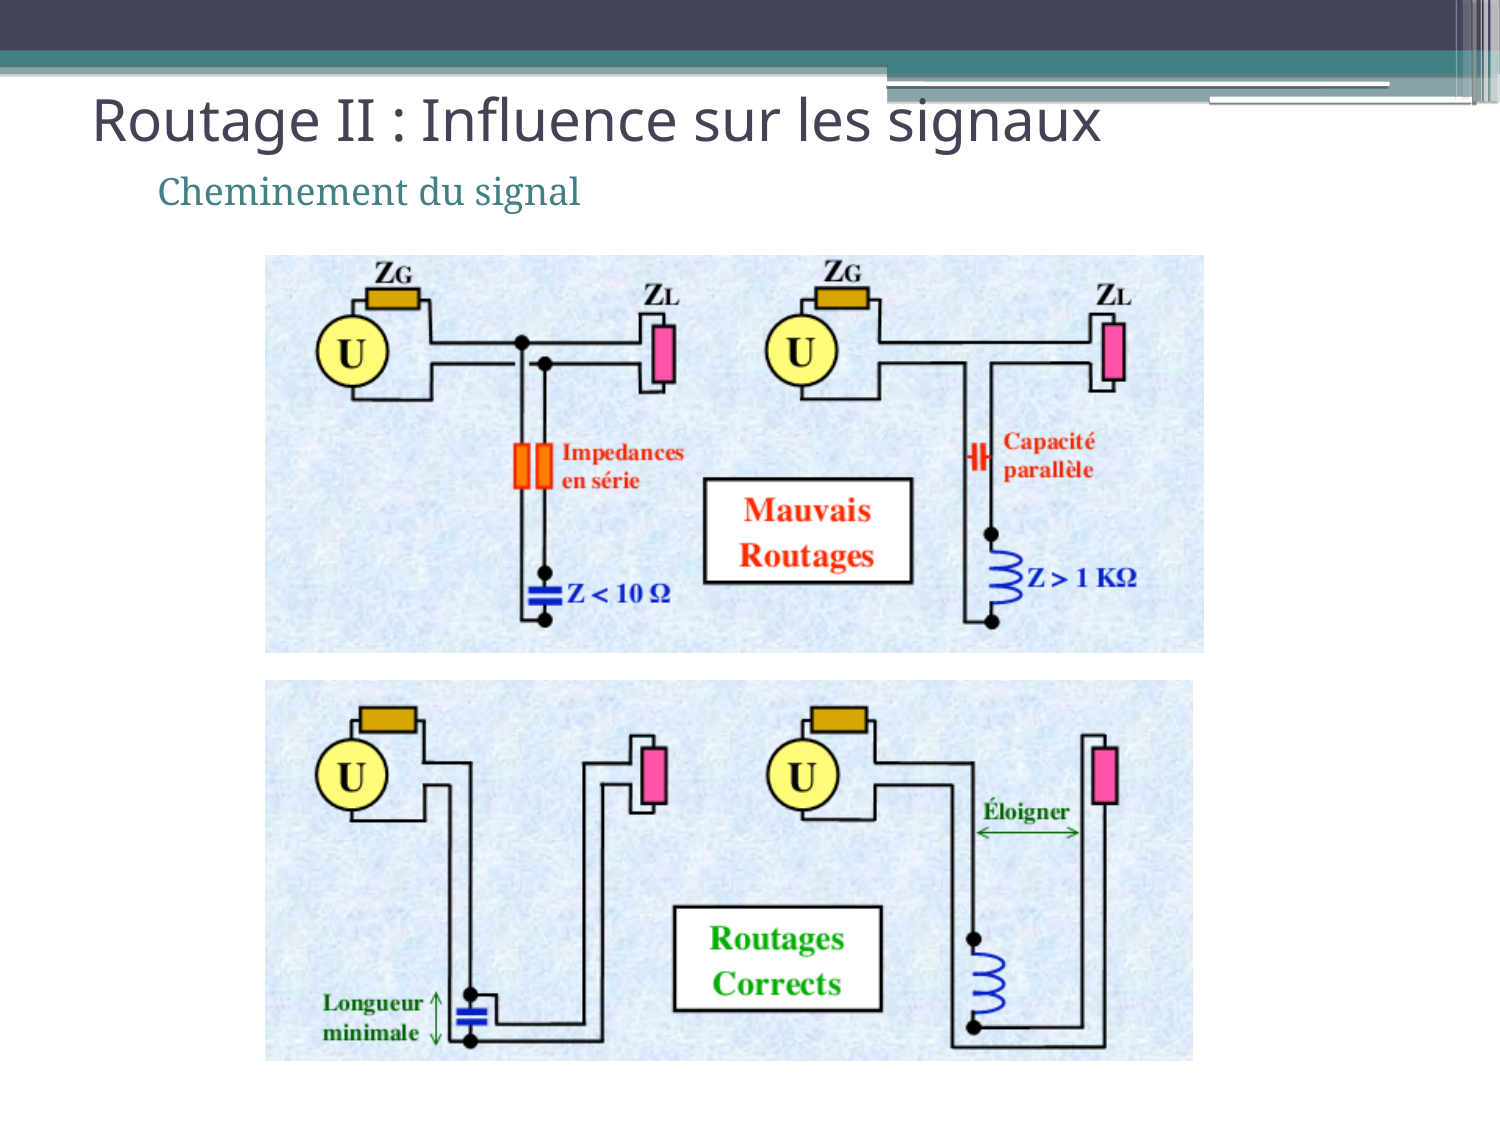

# Routage II : Influence sur les signaux
Cheminement du signal